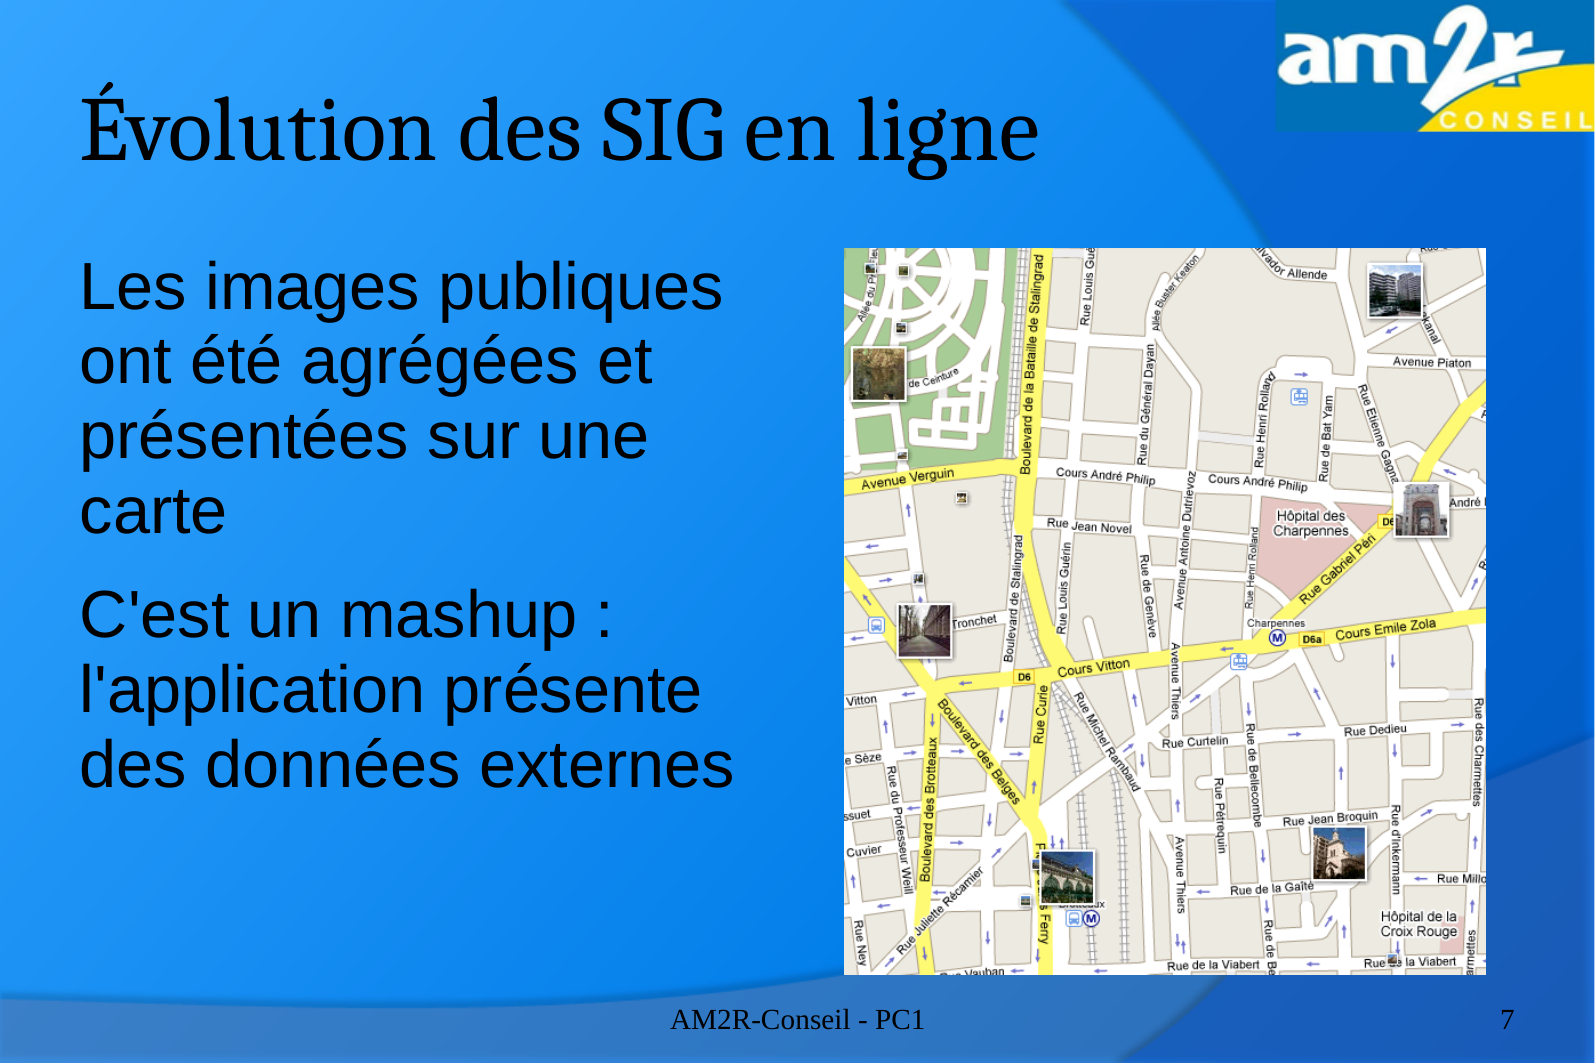

# Évolution des SIG en ligne
Les images publiques ont été agrégées et présentées sur une carte
C'est un mashup : l'application présente des données externes
AM2R-Conseil - PC1
7